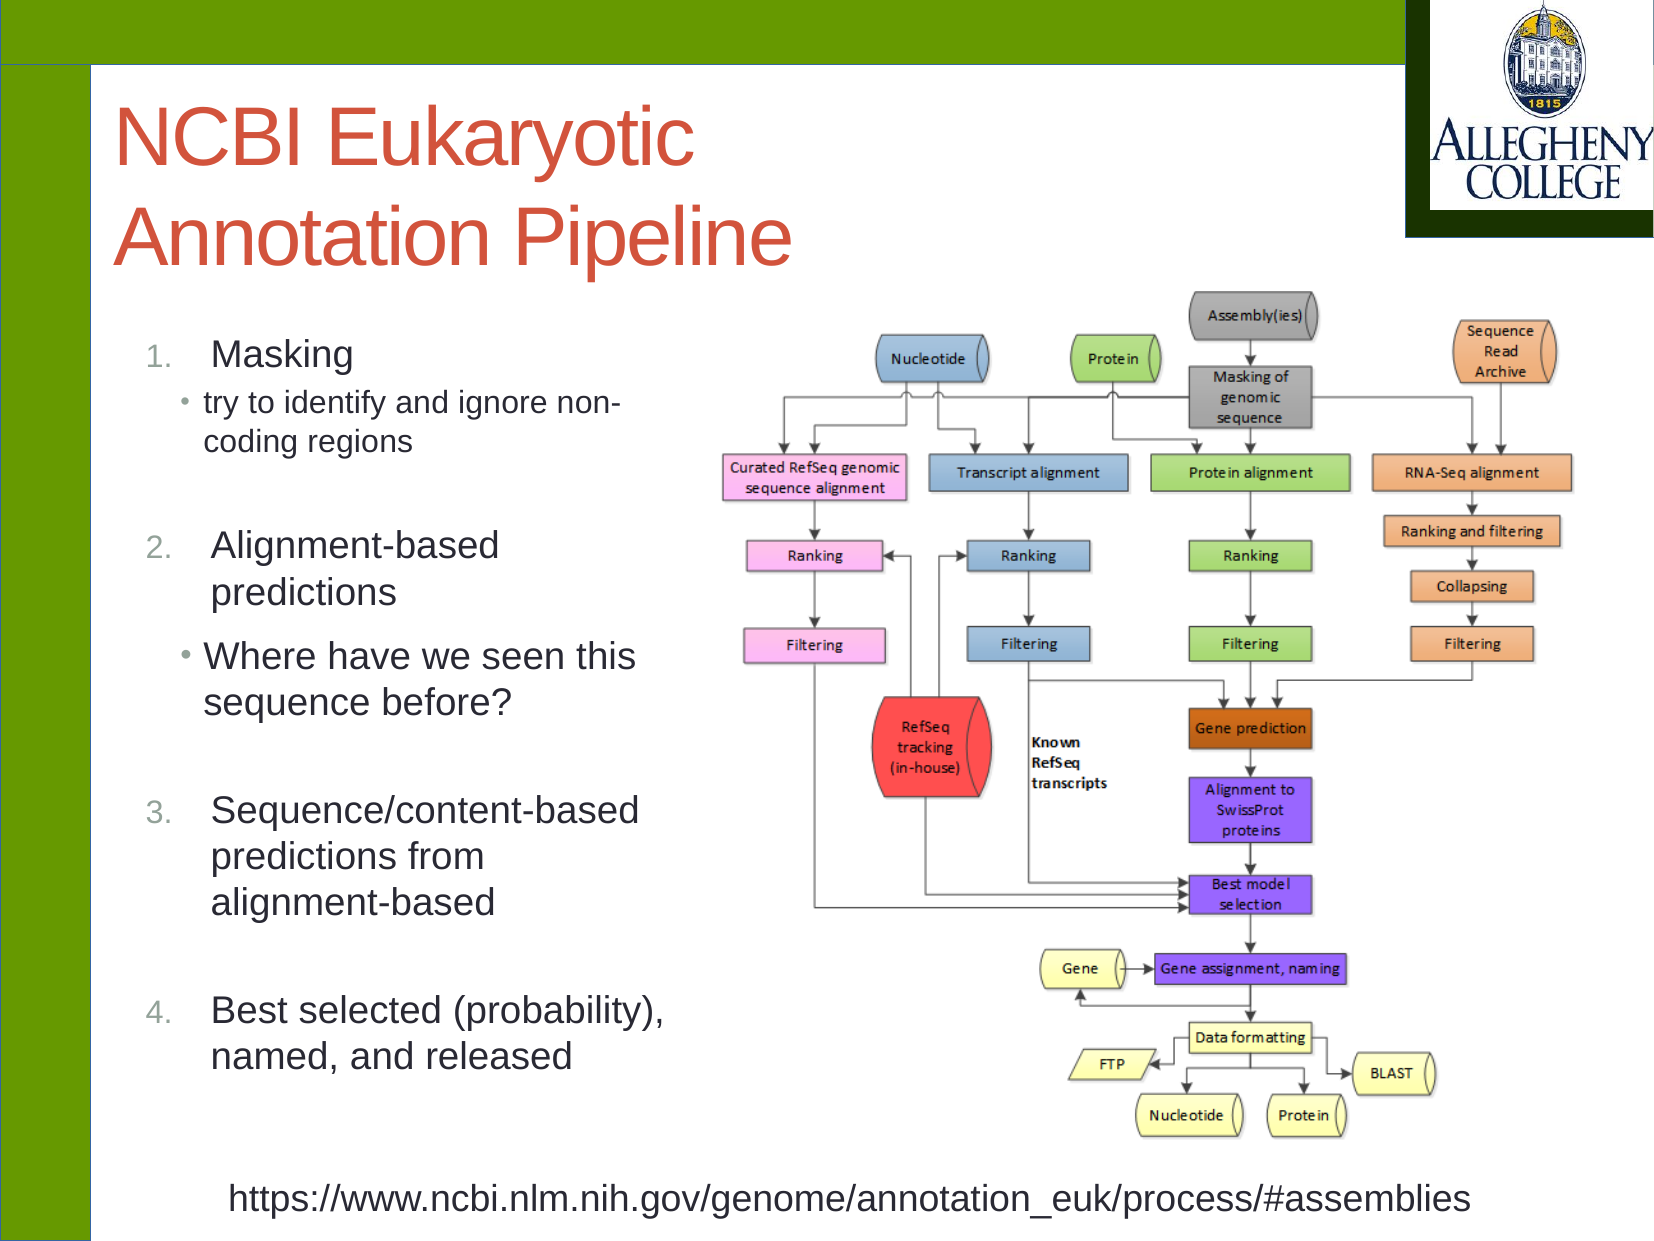

# NCBI Eukaryotic Annotation Pipeline
Masking
try to identify and ignore non-coding regions
Alignment-based predictions
Where have we seen this sequence before?
Sequence/content-based predictions from alignment-based
Best selected (probability), named, and released
https://www.ncbi.nlm.nih.gov/genome/annotation_euk/process/#assemblies